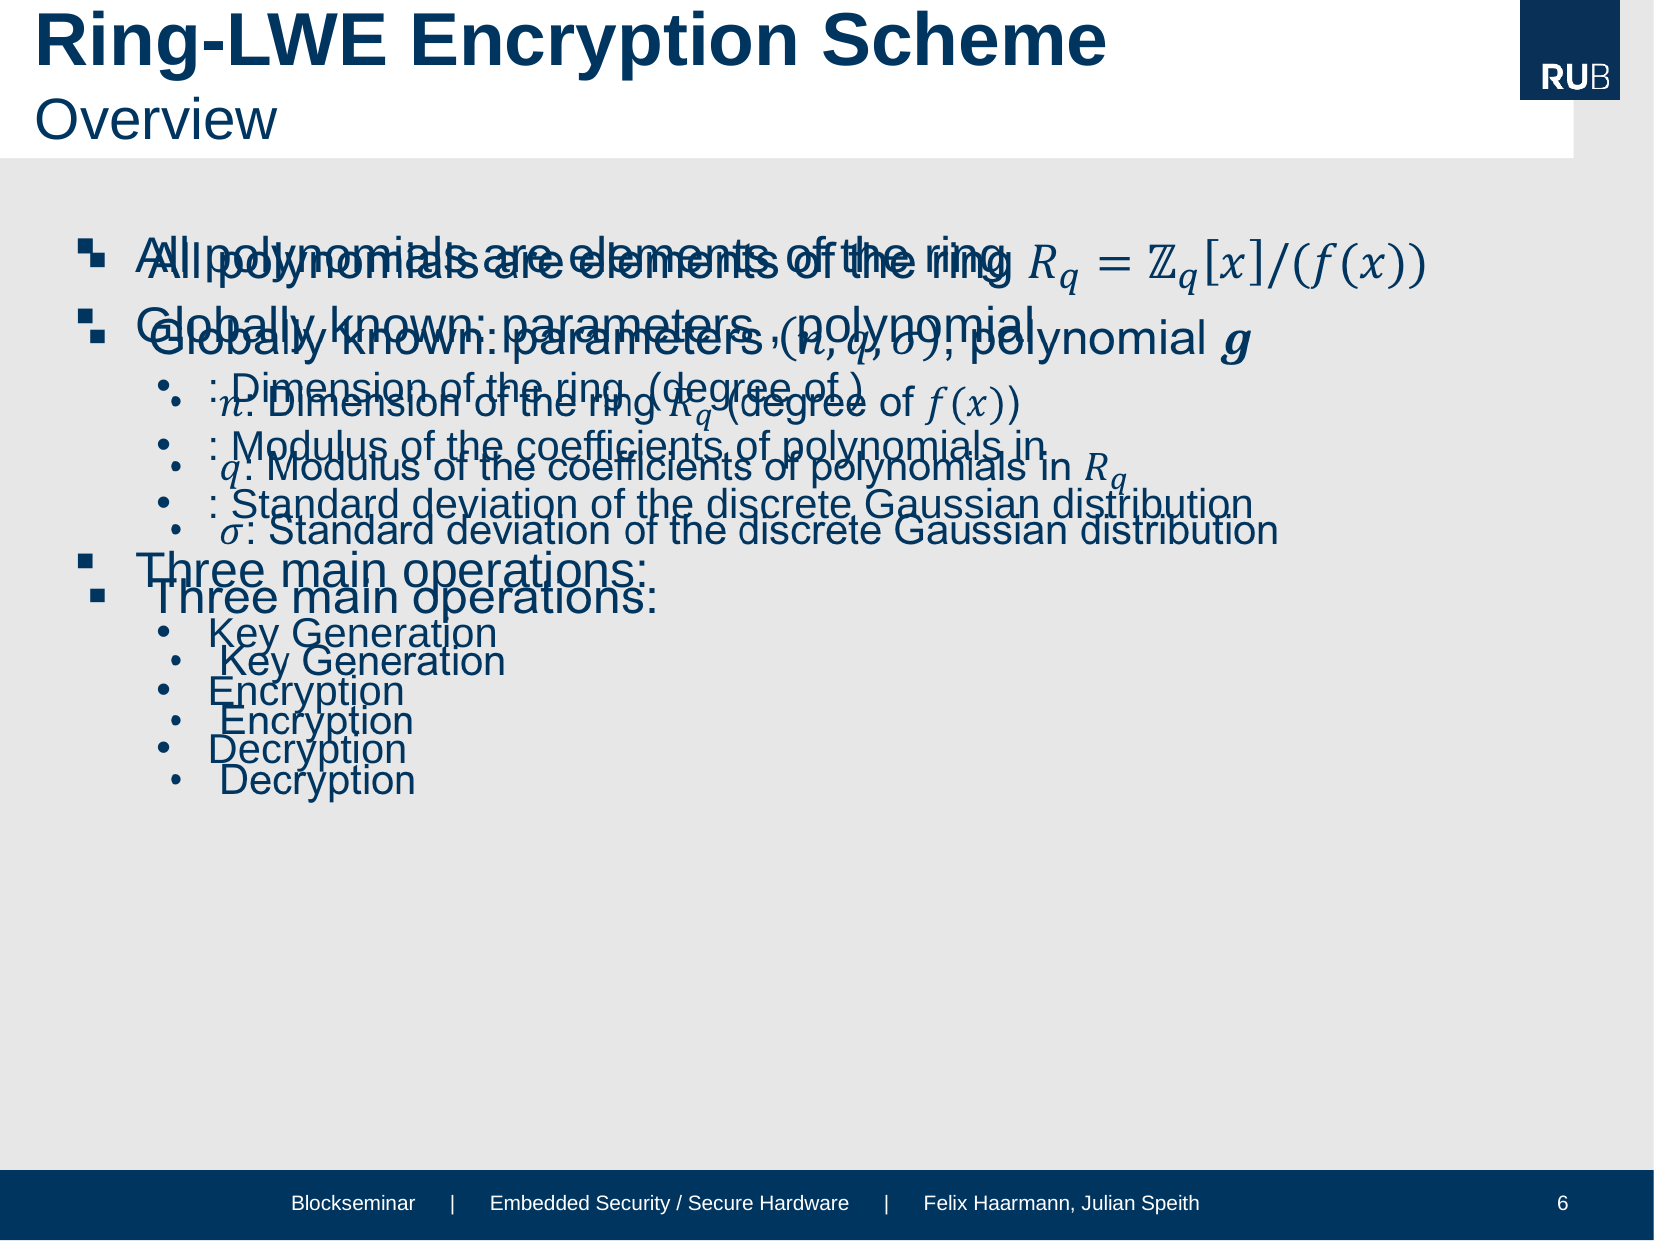

Ring-LWE Encryption Scheme
Overview
# All polynomials are elements of the ring
Globally known: parameters , polynomial
: Dimension of the ring (degree of )
: Modulus of the coefficients of polynomials in
: Standard deviation of the discrete Gaussian distribution
Three main operations:
Key Generation
Encryption
Decryption